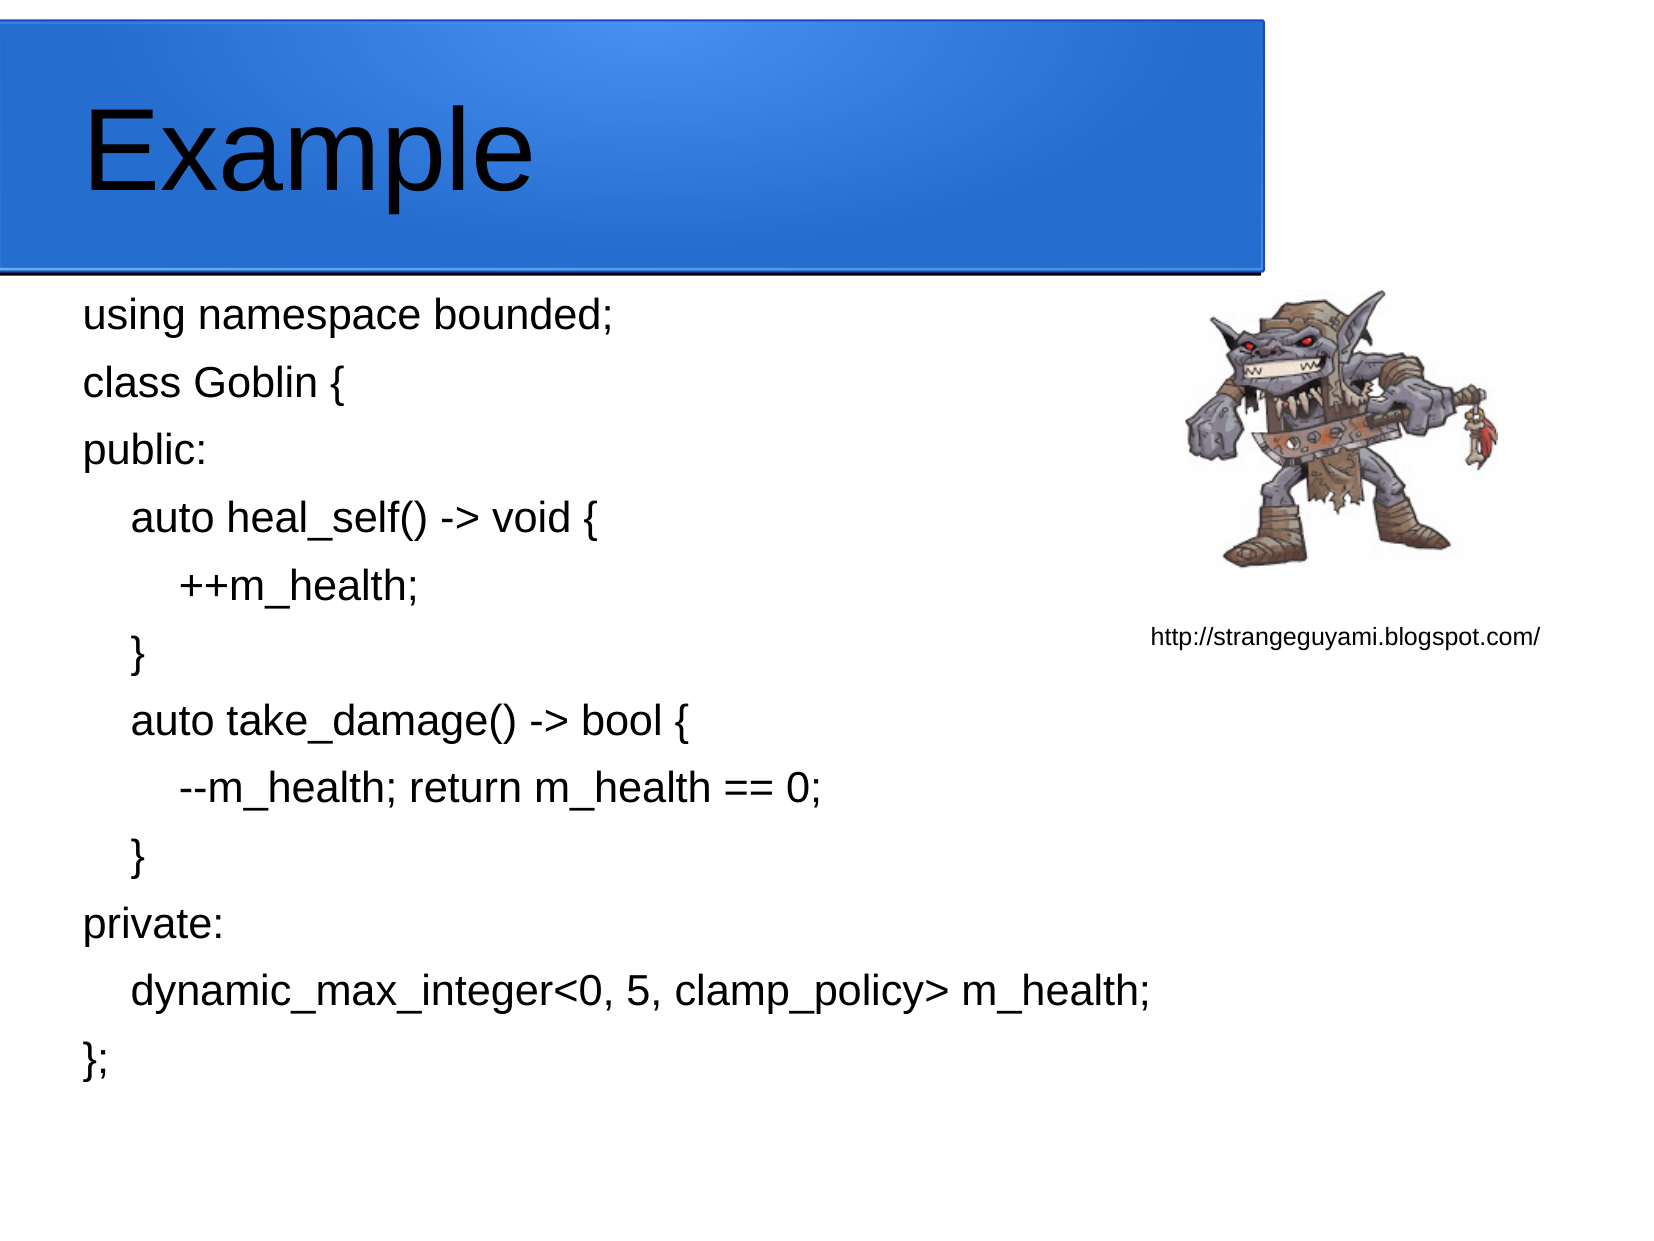

# Example
using namespace bounded;
class Goblin {
public:
 auto heal_self() -> void {
 ++m_health;
 }
 auto take_damage() -> bool {
 --m_health; return m_health == 0;
 }
private:
 dynamic_max_integer<0, 5, clamp_policy> m_health;
};
http://strangeguyami.blogspot.com/